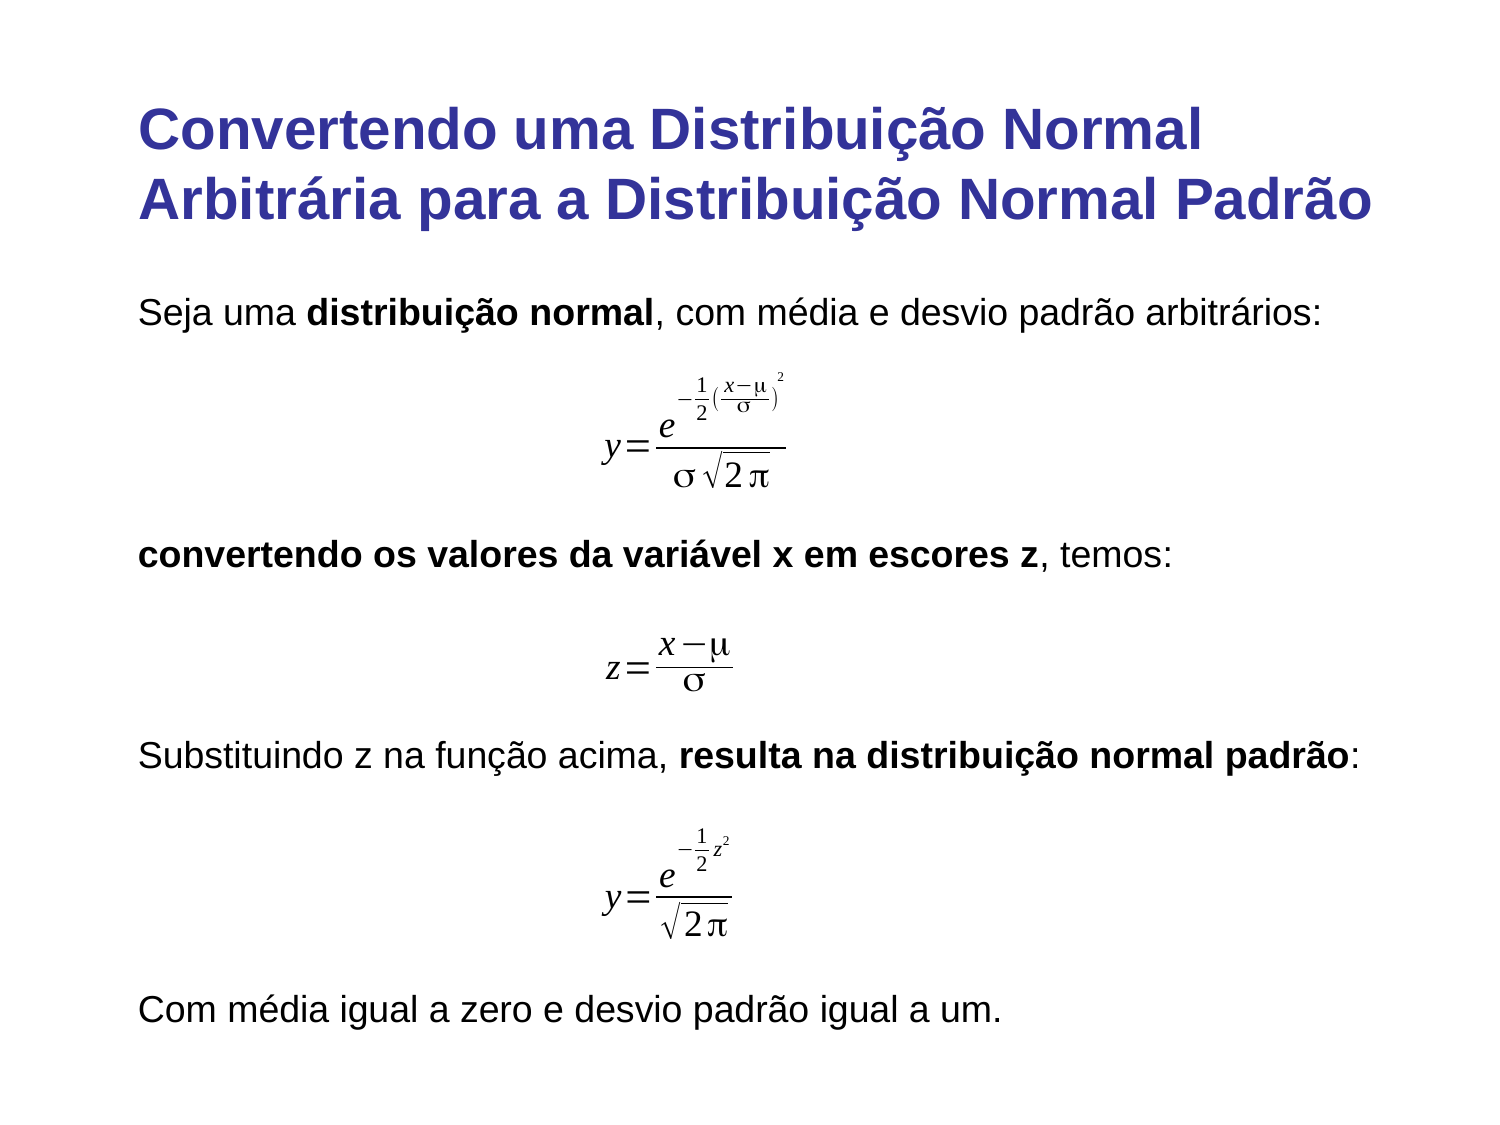

Convertendo uma Distribuição Normal Arbitrária para a Distribuição Normal Padrão
Seja uma distribuição normal, com média e desvio padrão arbitrários:
convertendo os valores da variável x em escores z, temos:
Substituindo z na função acima, resulta na distribuição normal padrão:
Com média igual a zero e desvio padrão igual a um.